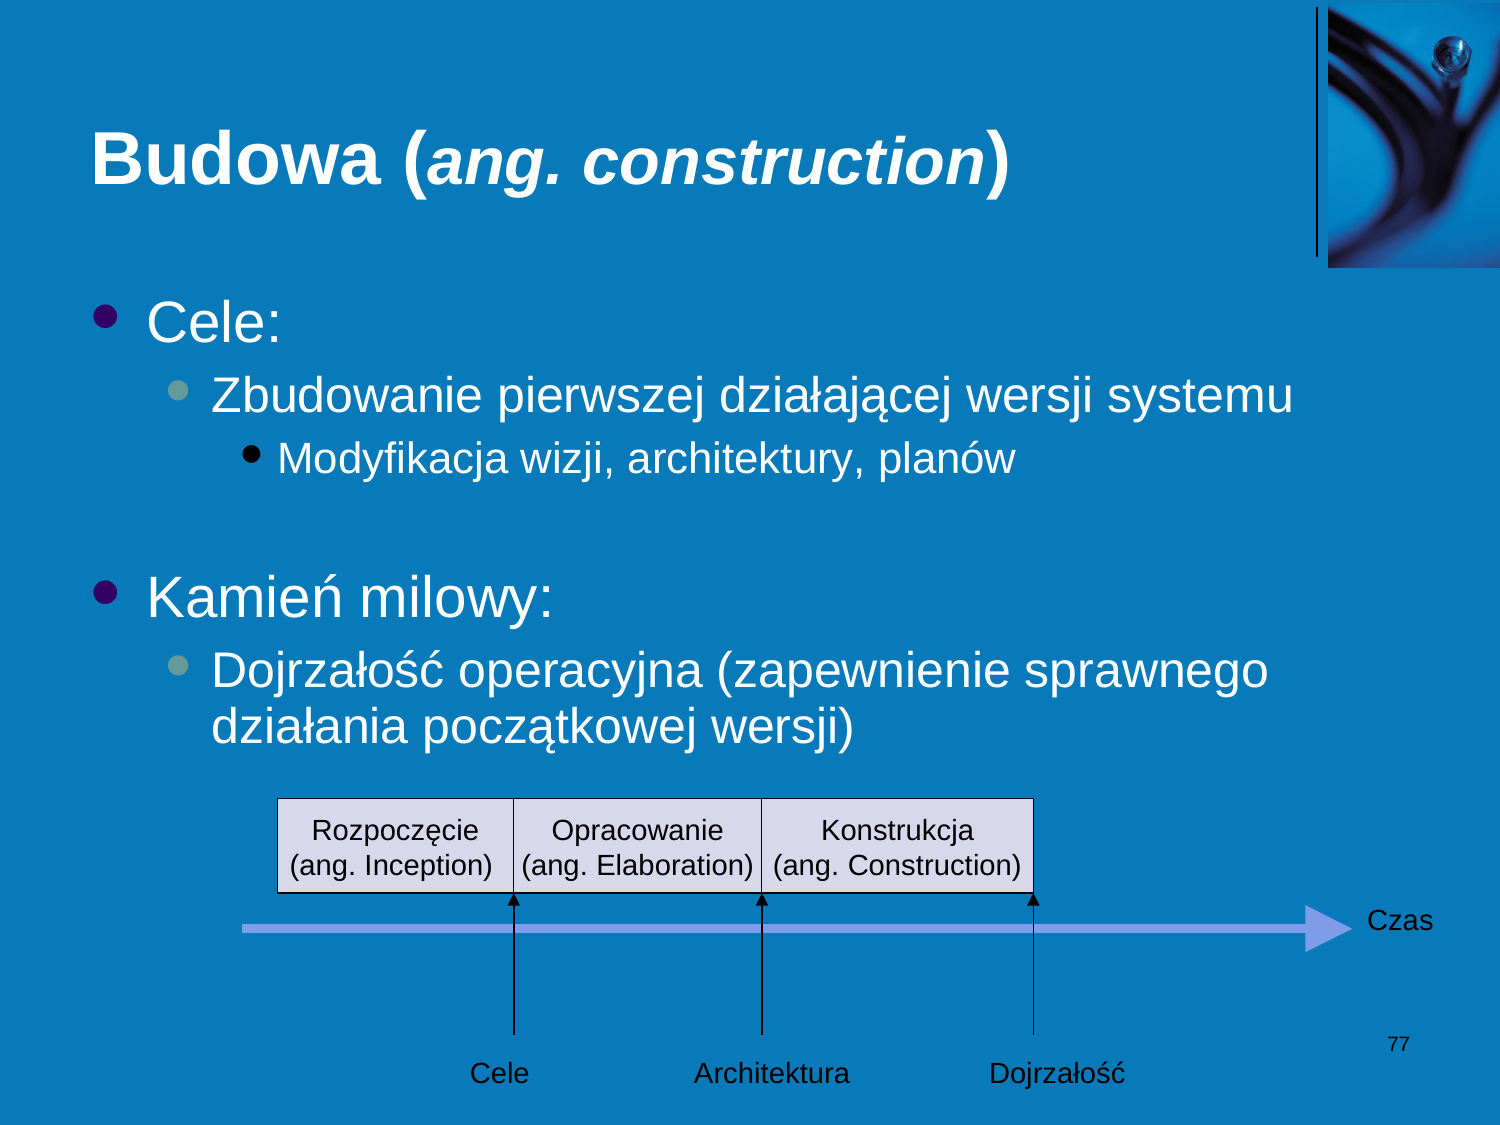

# Budowa (ang. construction)
Cele:
Zbudowanie pierwszej działającej wersji systemu
Modyfikacja wizji, architektury, planów
Kamień milowy:
Dojrzałość operacyjna (zapewnienie sprawnego działania początkowej wersji)
Rozpoczęcie
(ang. Inception)
Opracowanie
(ang. Elaboration)
Konstrukcja
(ang. Construction)
Czas
77
Cele
Architektura
Dojrzałość